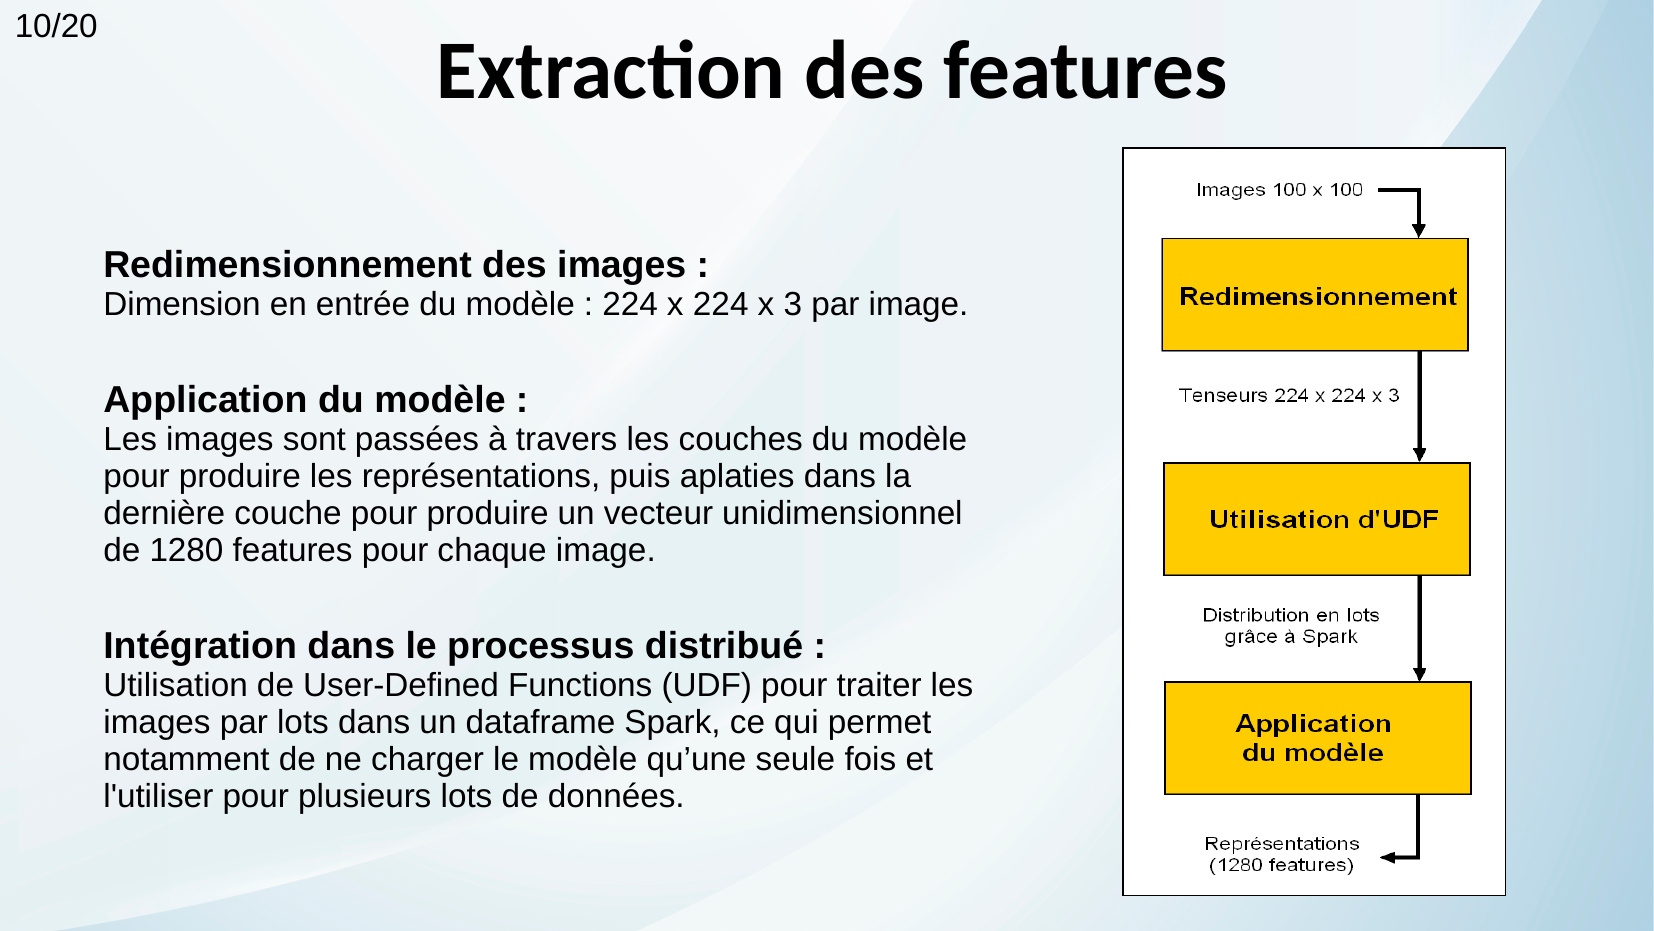

10/20
# Extraction des features
Redimensionnement des images :
Dimension en entrée du modèle : 224 x 224 x 3 par image.
Application du modèle :
Les images sont passées à travers les couches du modèle pour produire les représentations, puis aplaties dans la dernière couche pour produire un vecteur unidimensionnel de 1280 features pour chaque image.
Intégration dans le processus distribué :
Utilisation de User-Defined Functions (UDF) pour traiter les images par lots dans un dataframe Spark, ce qui permet notamment de ne charger le modèle qu’une seule fois et l'utiliser pour plusieurs lots de données.